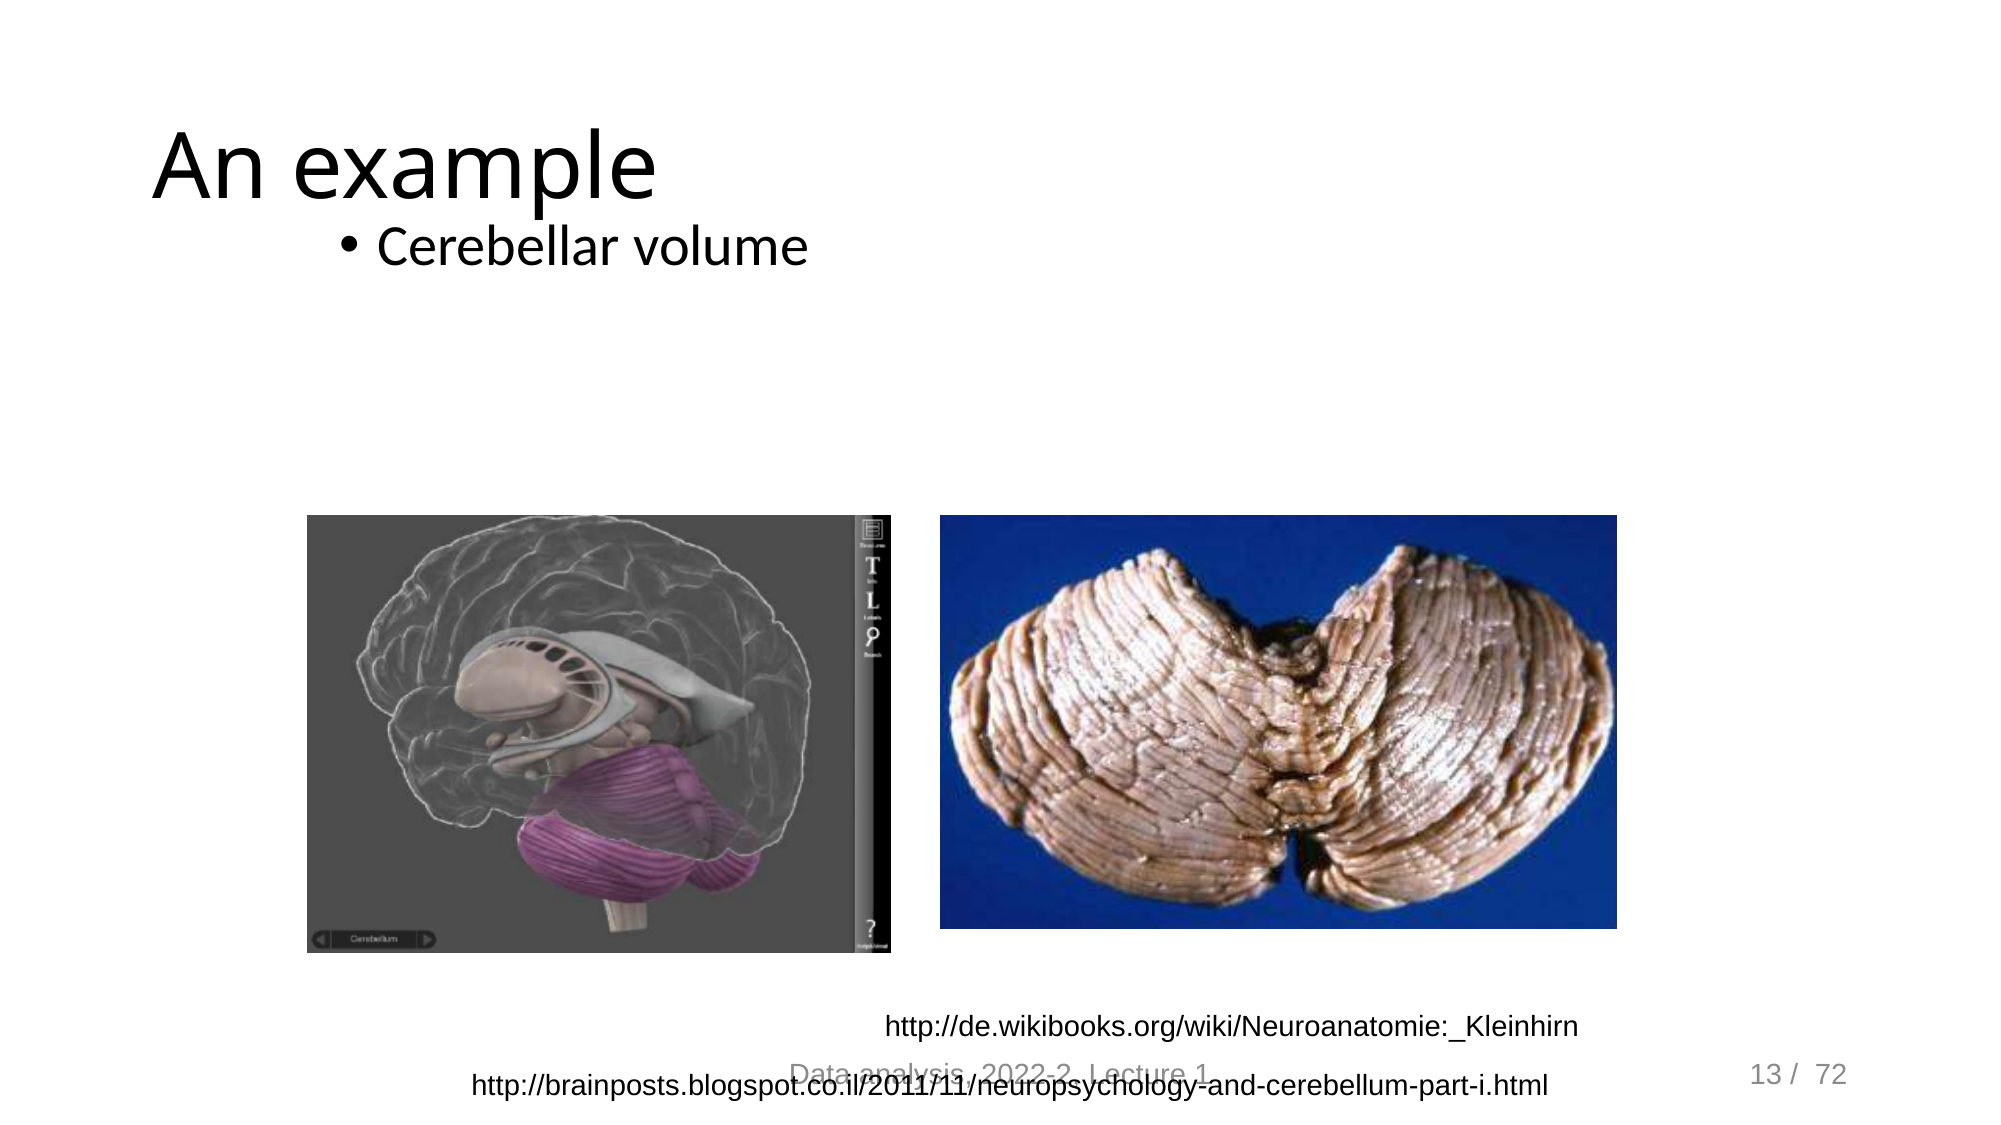

# An example
Cerebellar volume
http://de.wikibooks.org/wiki/Neuroanatomie:_Kleinhirn
Data analysis, 2022-2, Lecture 1
http://brainposts.blogspot.co.il/2011/11/neuropsychology-and-cerebellum-part-i.html